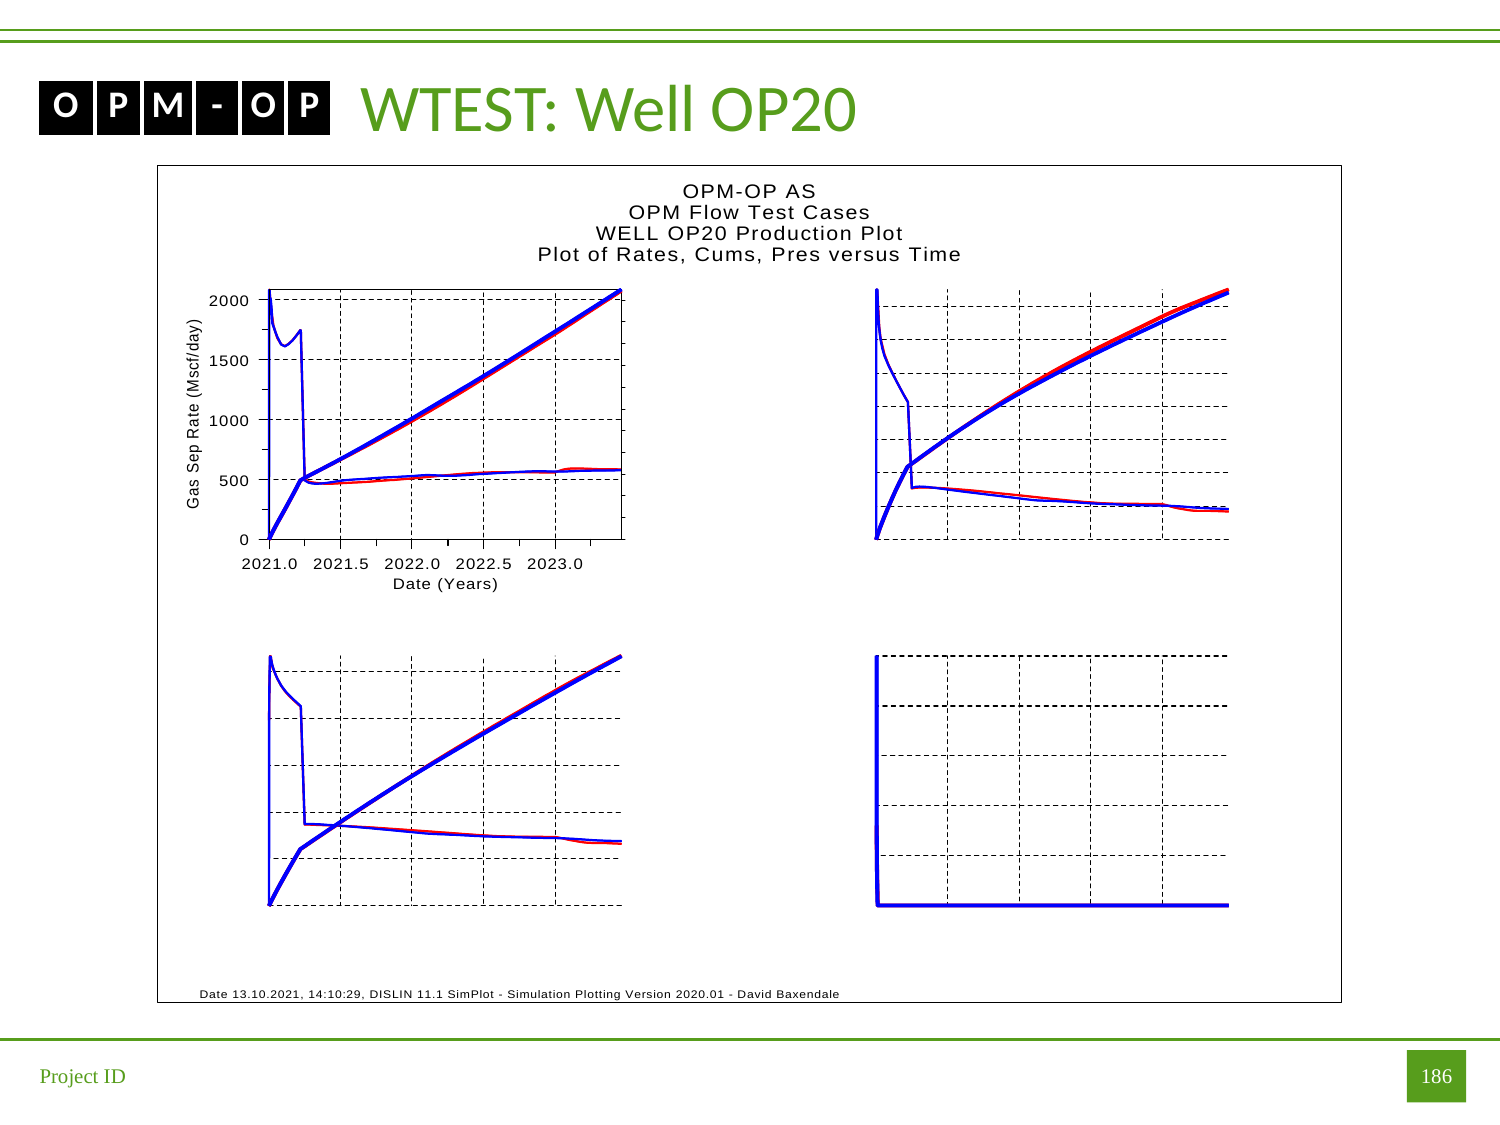

# WTEST: well OP20
Project ID
186